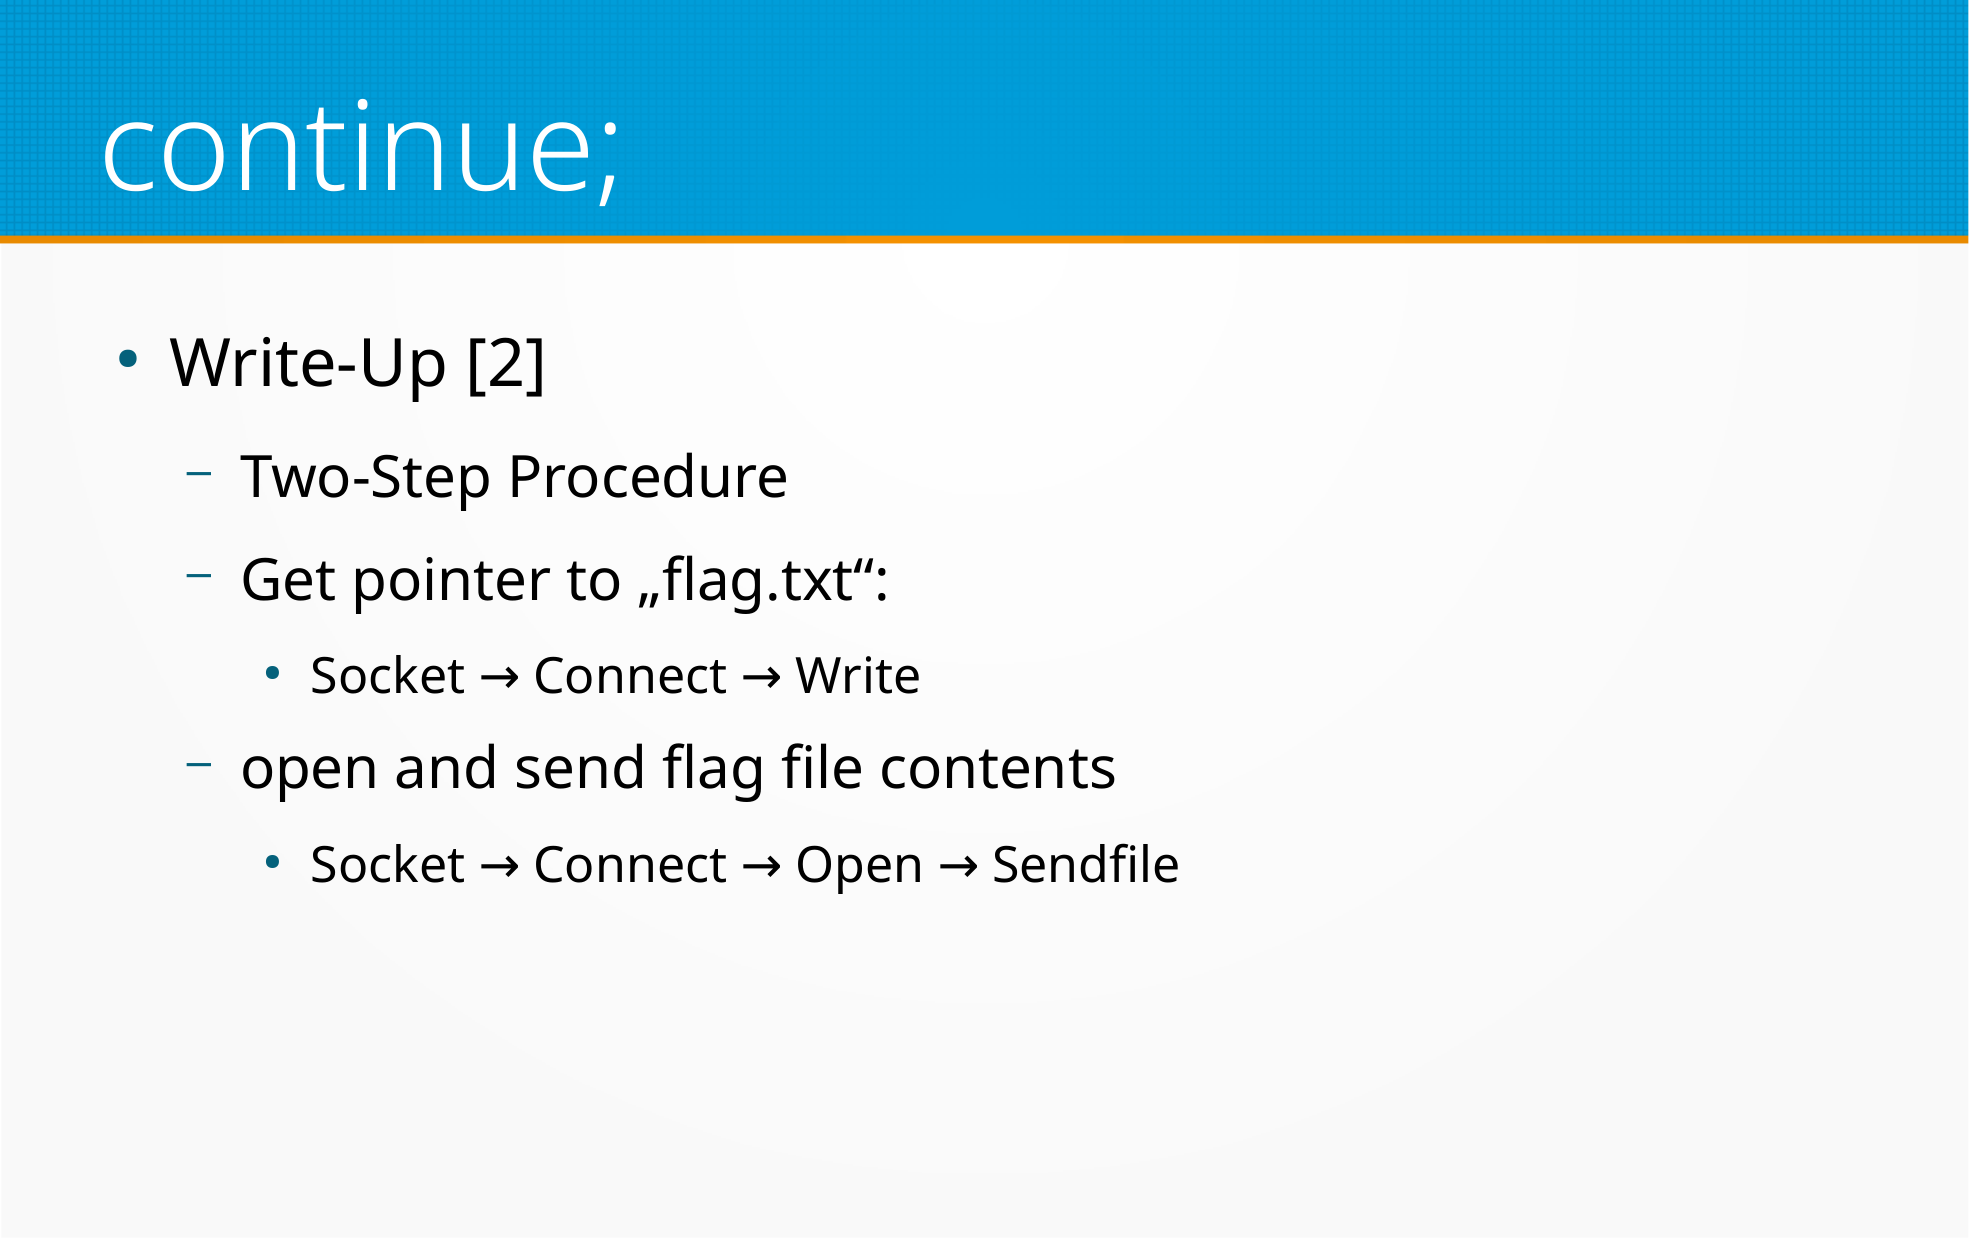

# continue;
Write-Up [2]
Two-Step Procedure
Get pointer to „flag.txt“:
Socket → Connect → Write
open and send flag file contents
Socket → Connect → Open → Sendfile